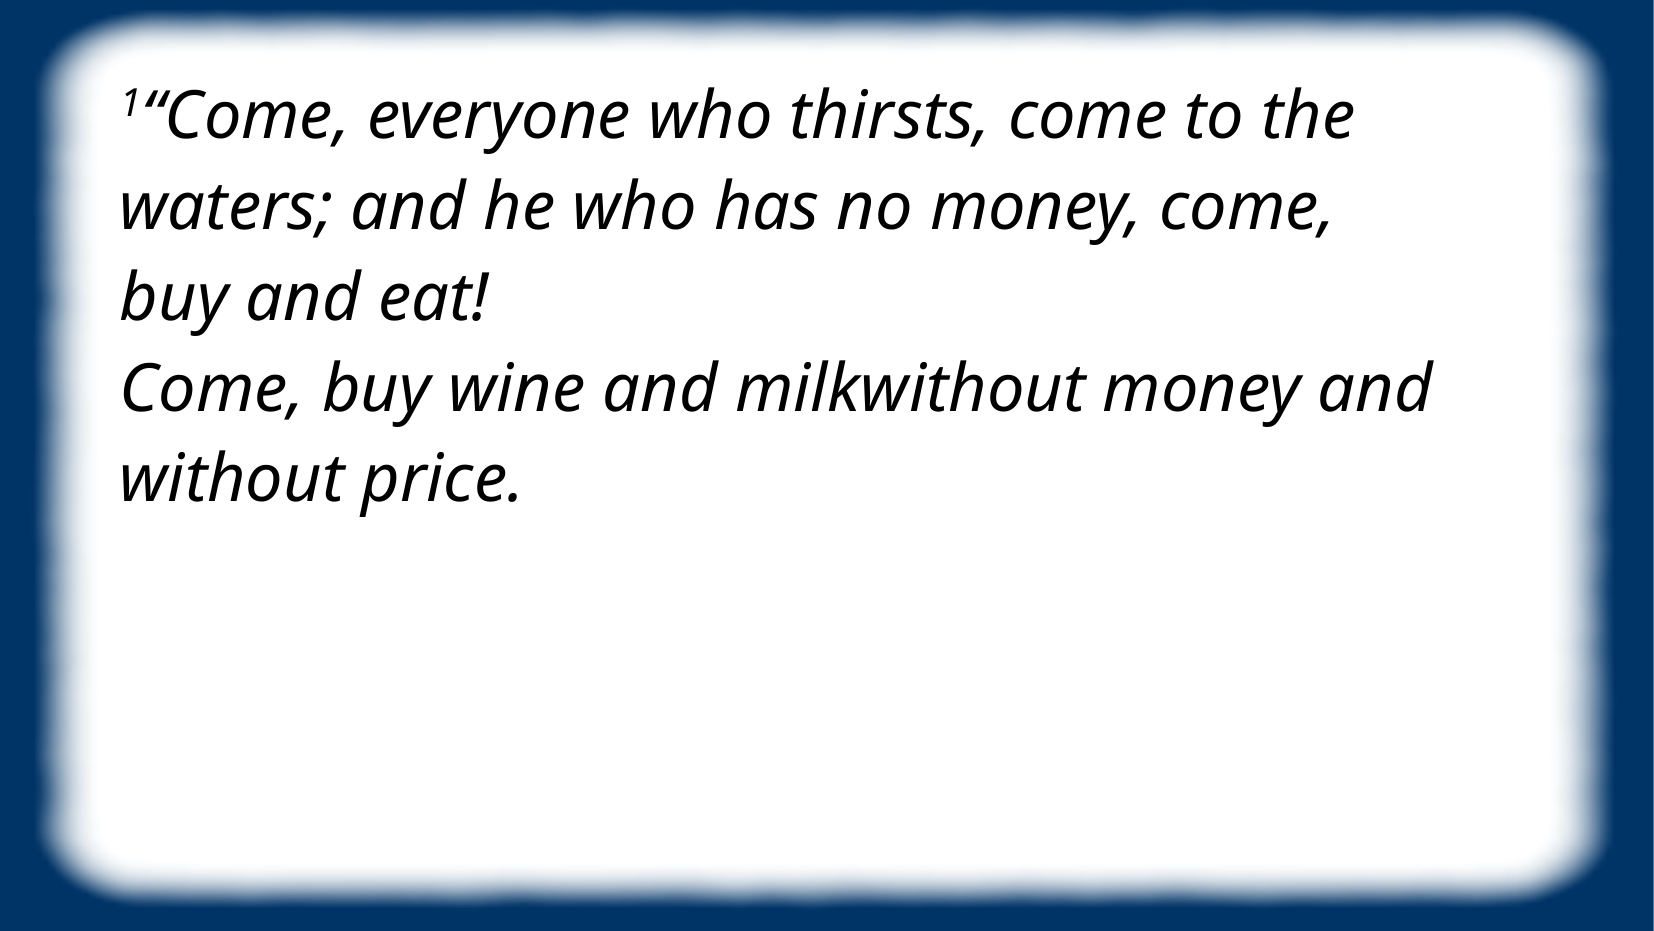

1“Come, everyone who thirsts, come to the waters; and he who has no money, come,
buy and eat!
Come, buy wine and milkwithout money and without price.